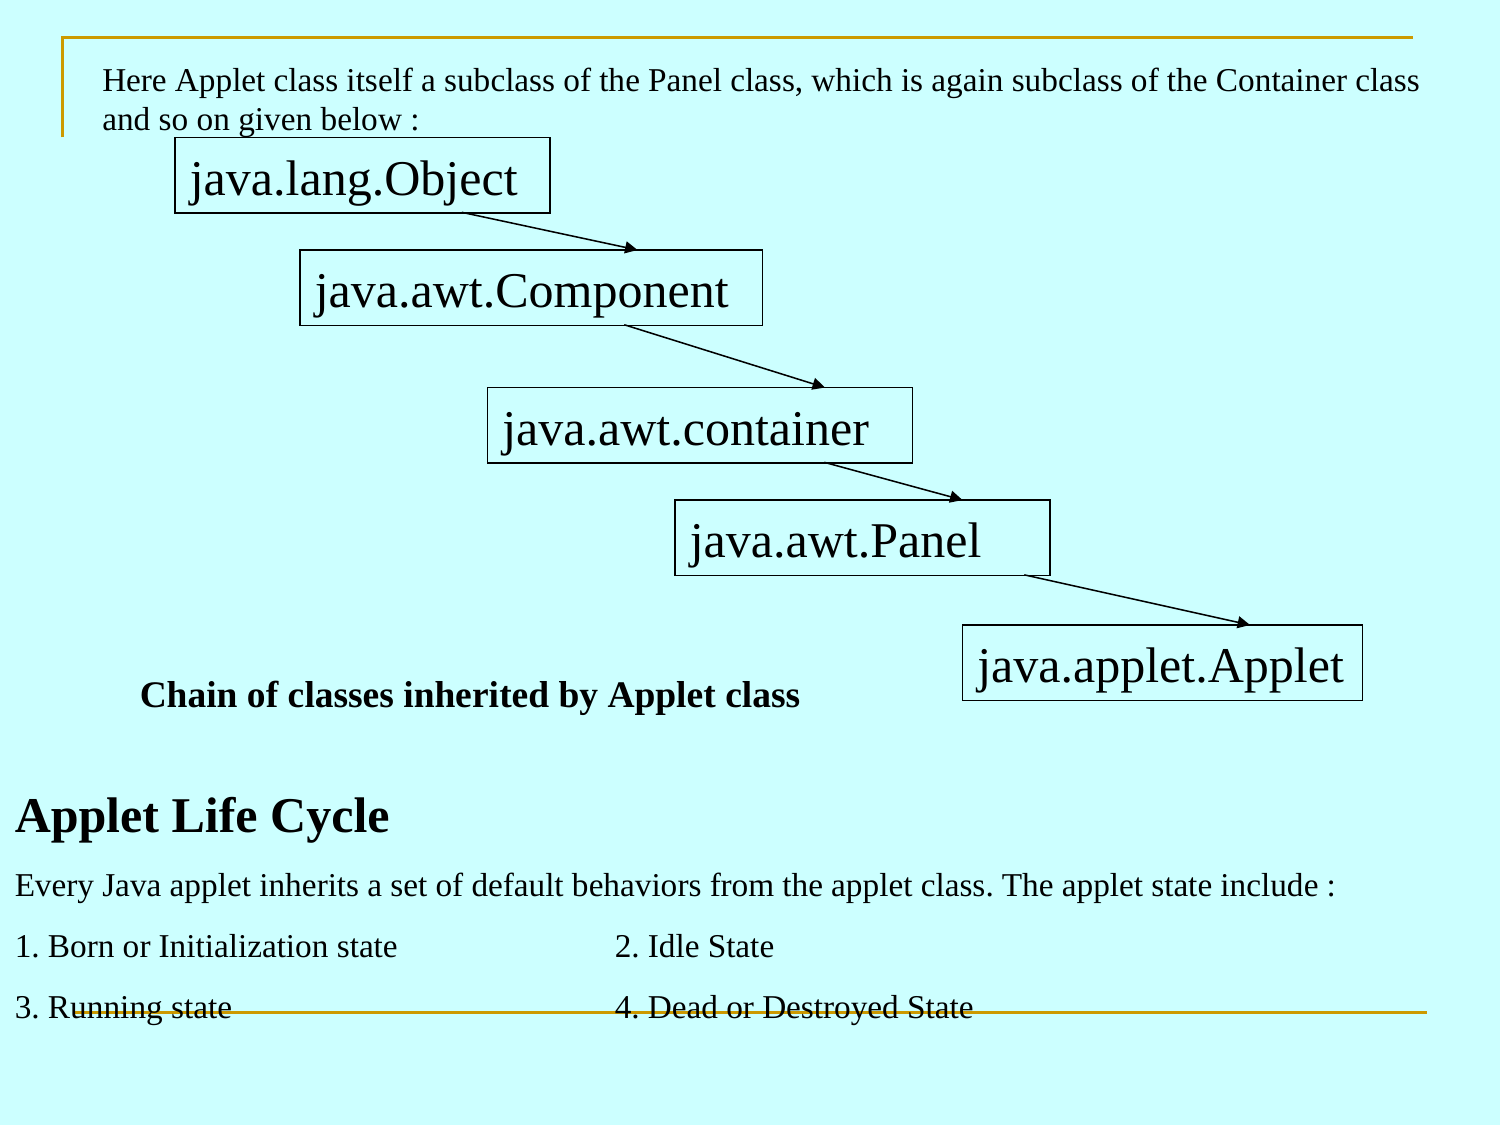

Here Applet class itself a subclass of the Panel class, which is again subclass of the Container class and so on given below :
java.lang.Object
java.awt.Component
java.awt.container
java.awt.Panel
java.applet.Applet
Chain of classes inherited by Applet class
Applet Life Cycle
Every Java applet inherits a set of default behaviors from the applet class. The applet state include :
1. Born or Initialization state		2. Idle State
3. Running state 			4. Dead or Destroyed State